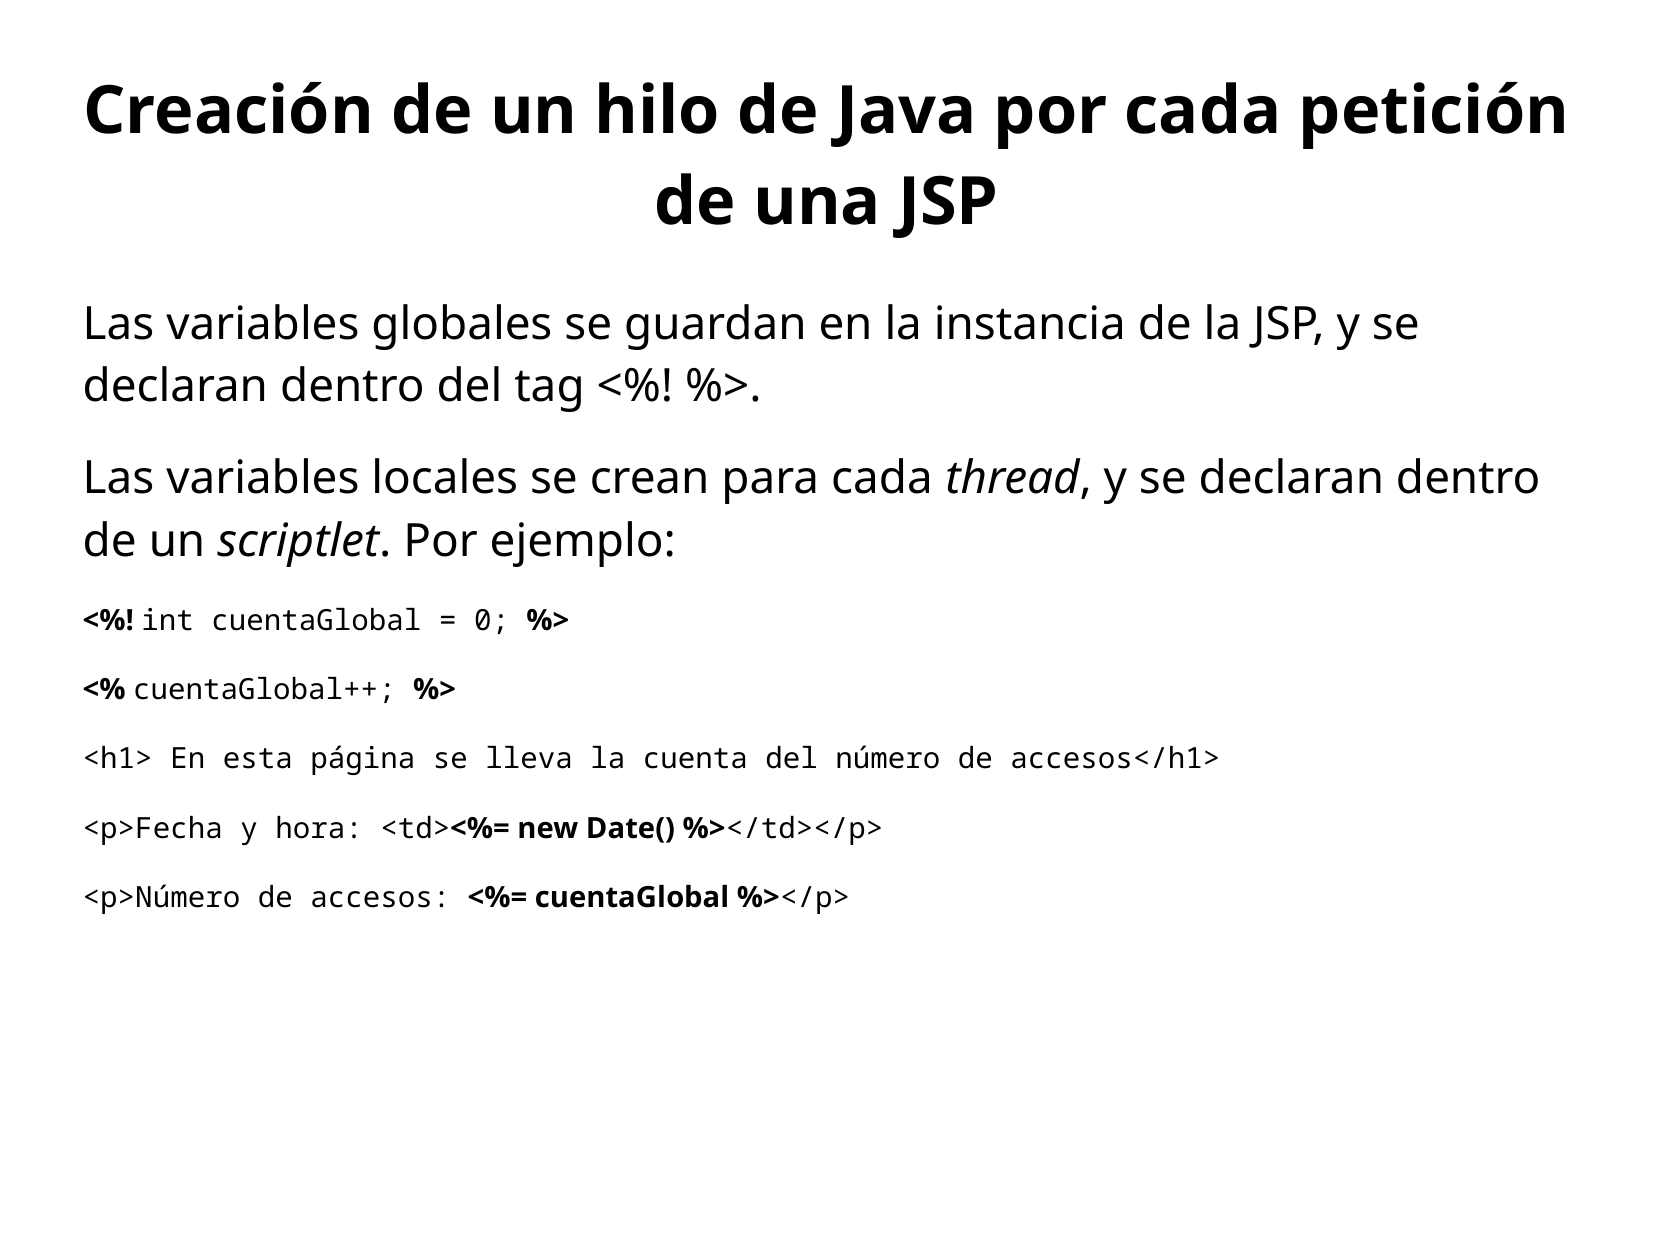

# Creación de un hilo de Java por cada petición de una JSP
Las variables globales se guardan en la instancia de la JSP, y se declaran dentro del tag <%! %>.
Las variables locales se crean para cada thread, y se declaran dentro de un scriptlet. Por ejemplo:
<%! int cuentaGlobal = 0; %>
<% cuentaGlobal++; %>
<h1> En esta página se lleva la cuenta del número de accesos</h1>
<p>Fecha y hora: <td><%= new Date() %></td></p>
<p>Número de accesos: <%= cuentaGlobal %></p>